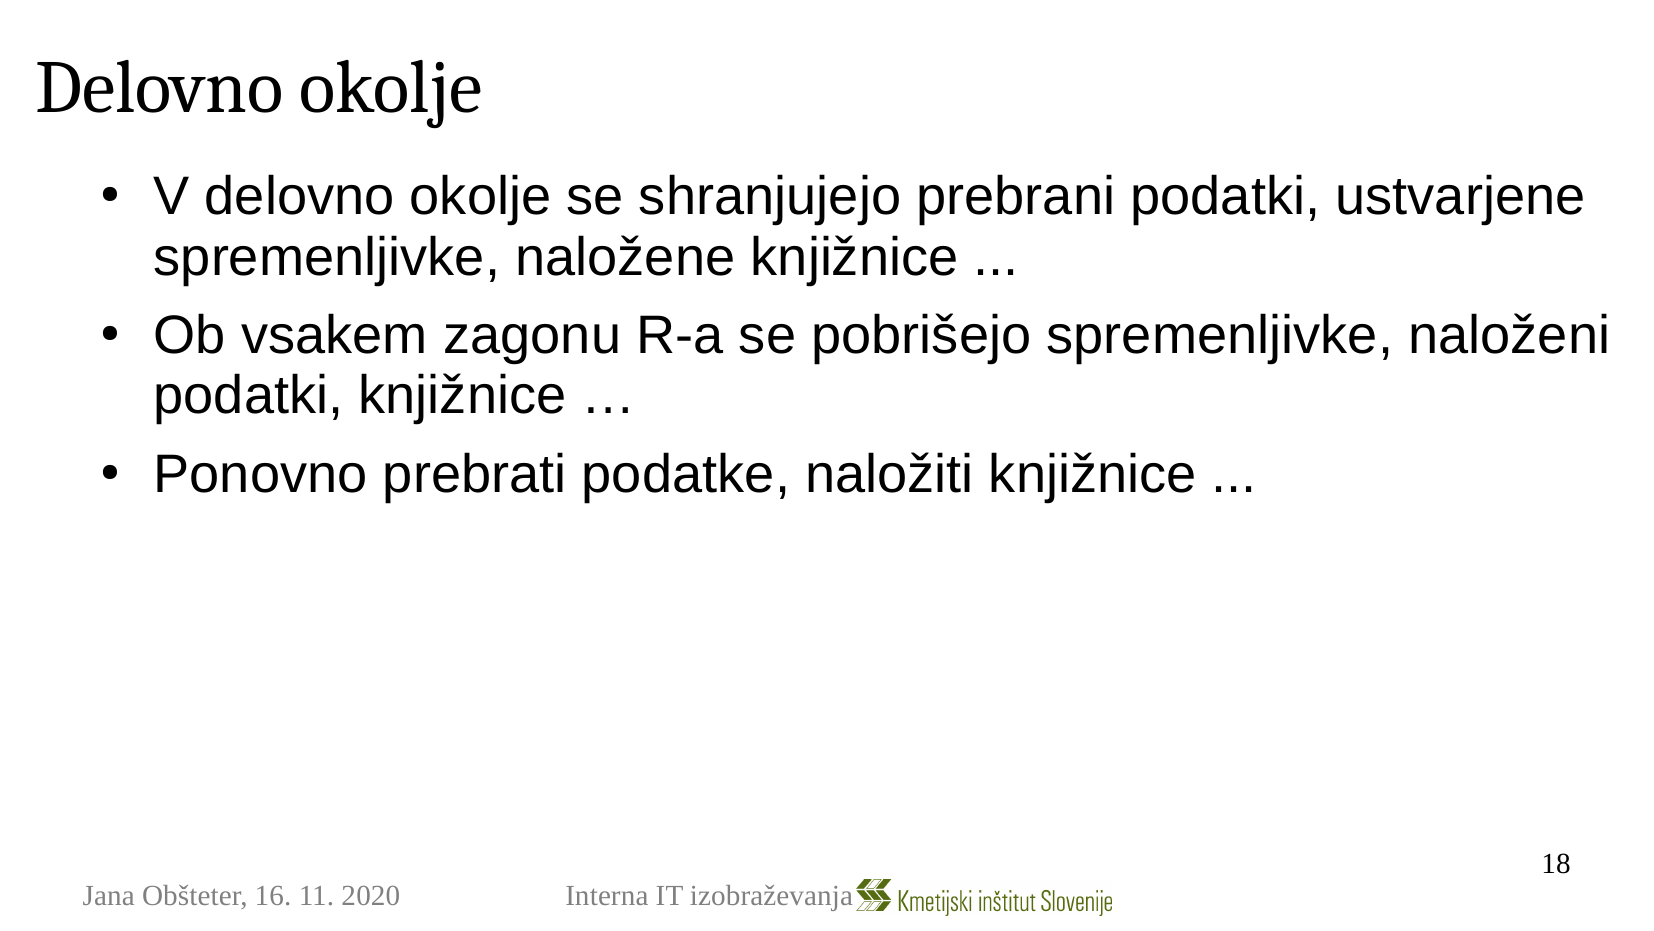

# Delovno okolje
V delovno okolje se shranjujejo prebrani podatki, ustvarjene spremenljivke, naložene knjižnice ...
Ob vsakem zagonu R-a se pobrišejo spremenljivke, naloženi podatki, knjižnice …
Ponovno prebrati podatke, naložiti knjižnice ...
18